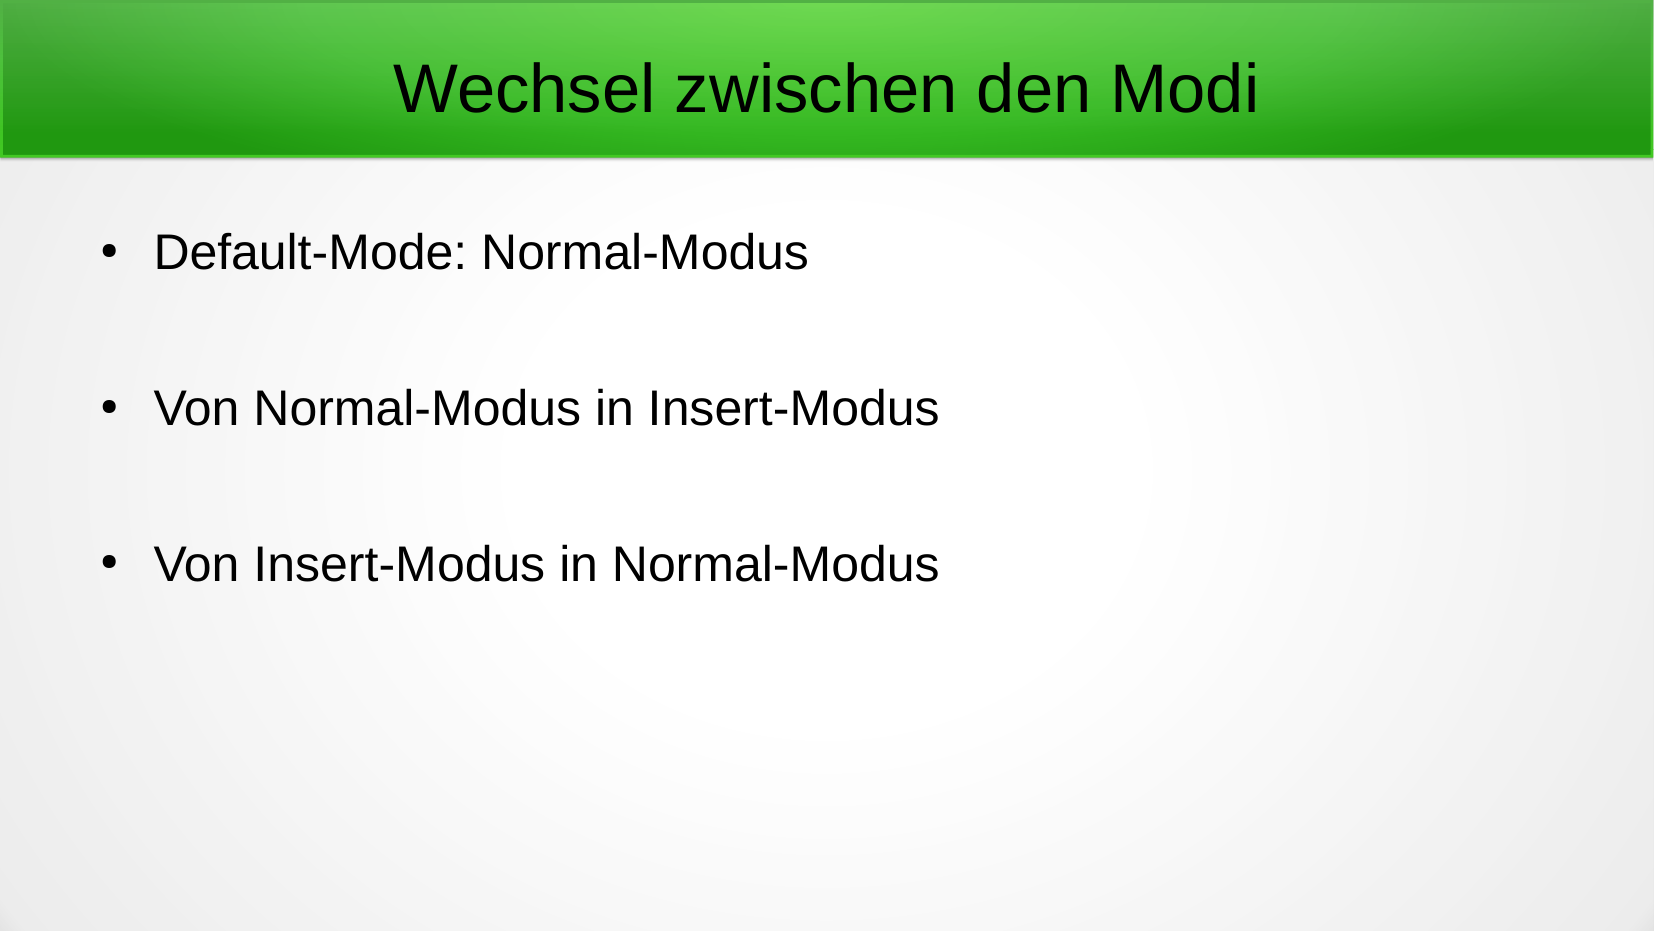

# Wechsel zwischen den Modi
Default-Mode: Normal-Modus
Von Normal-Modus in Insert-Modus
Von Insert-Modus in Normal-Modus